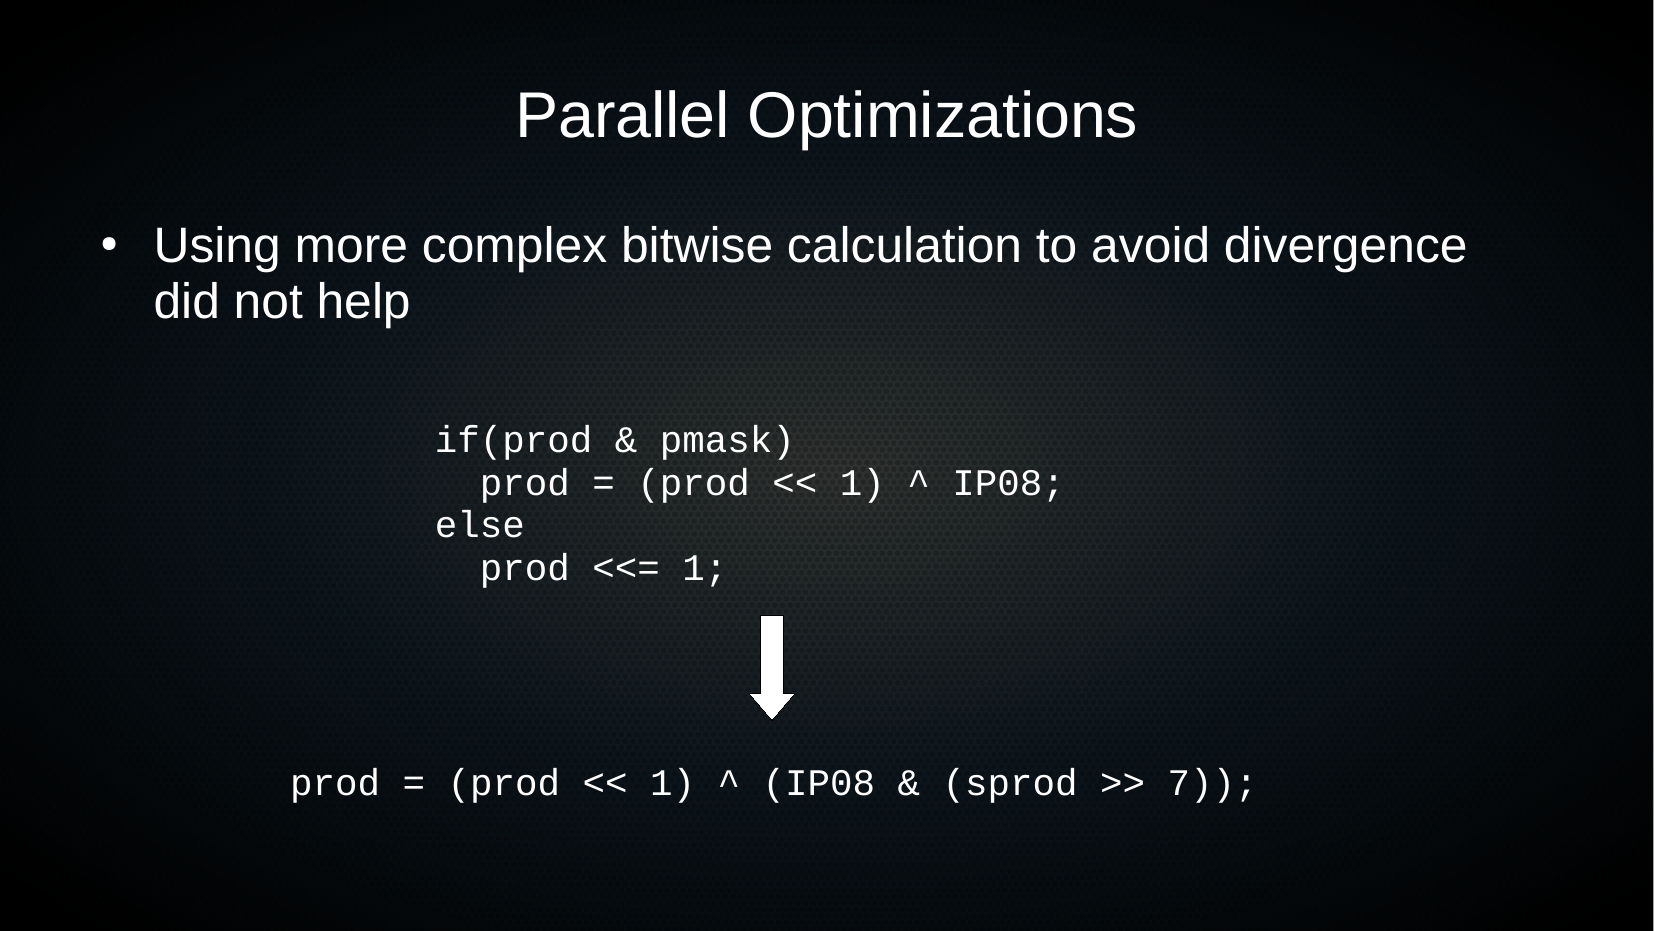

# Parallel Optimizations
Using more complex bitwise calculation to avoid divergence did not help
if(prod & pmask)
 prod = (prod << 1) ^ IP08;
else
 prod <<= 1;
prod = (prod << 1) ^ (IP08 & (sprod >> 7));